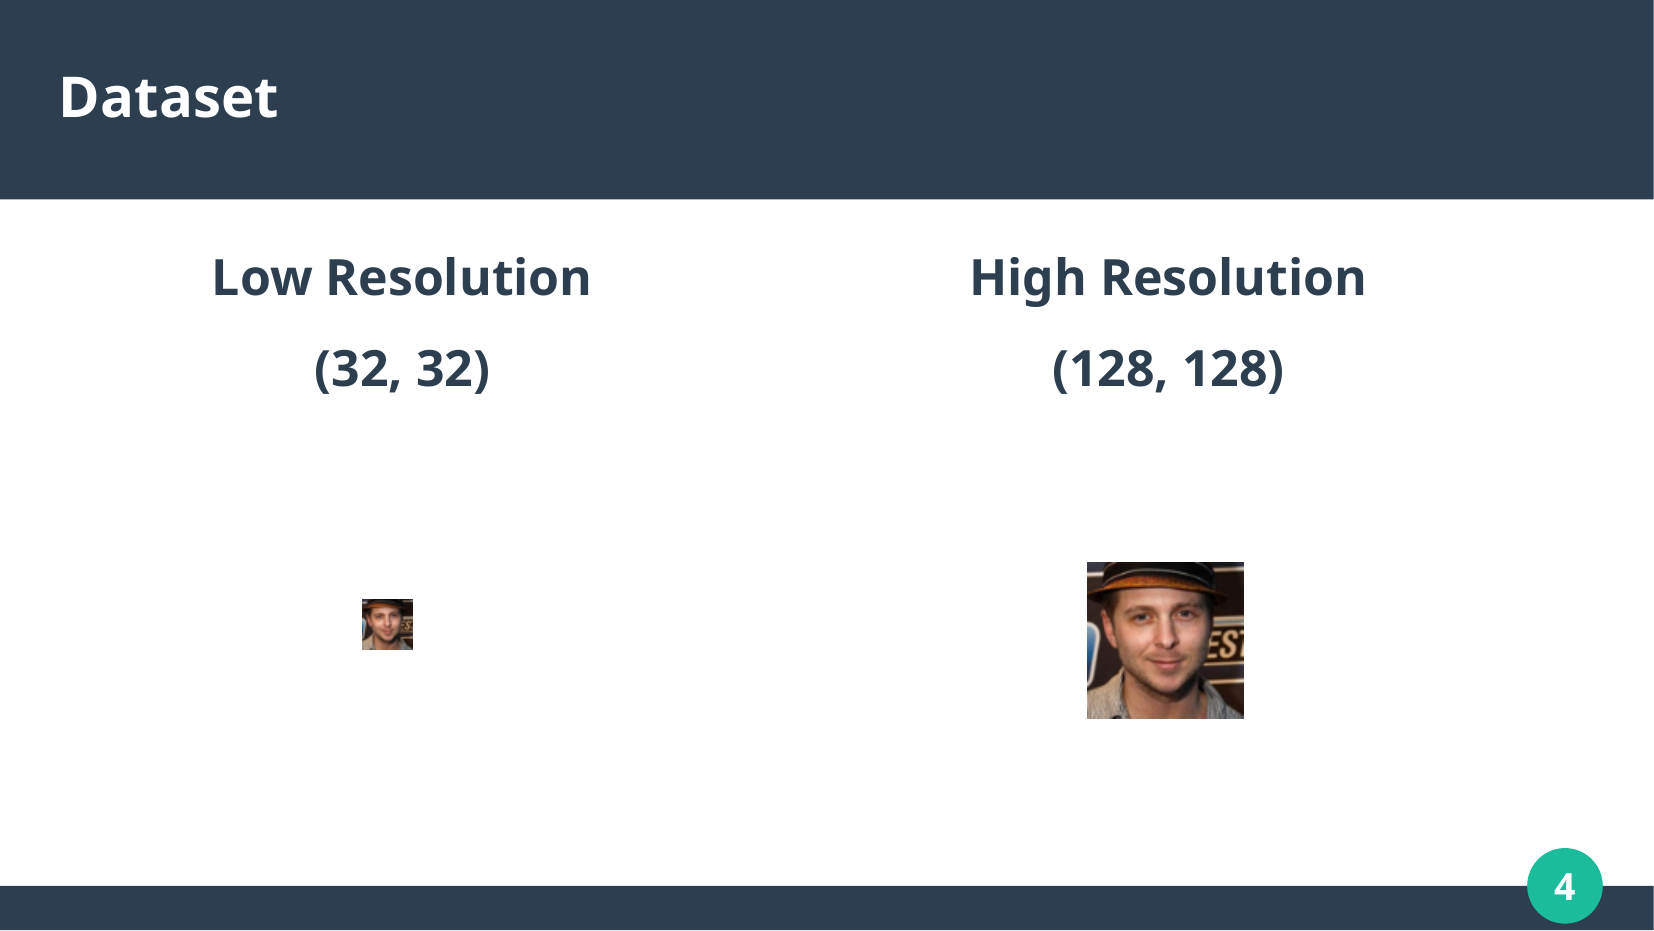

# Dataset
Low Resolution
(32, 32)
High Resolution
(128, 128)